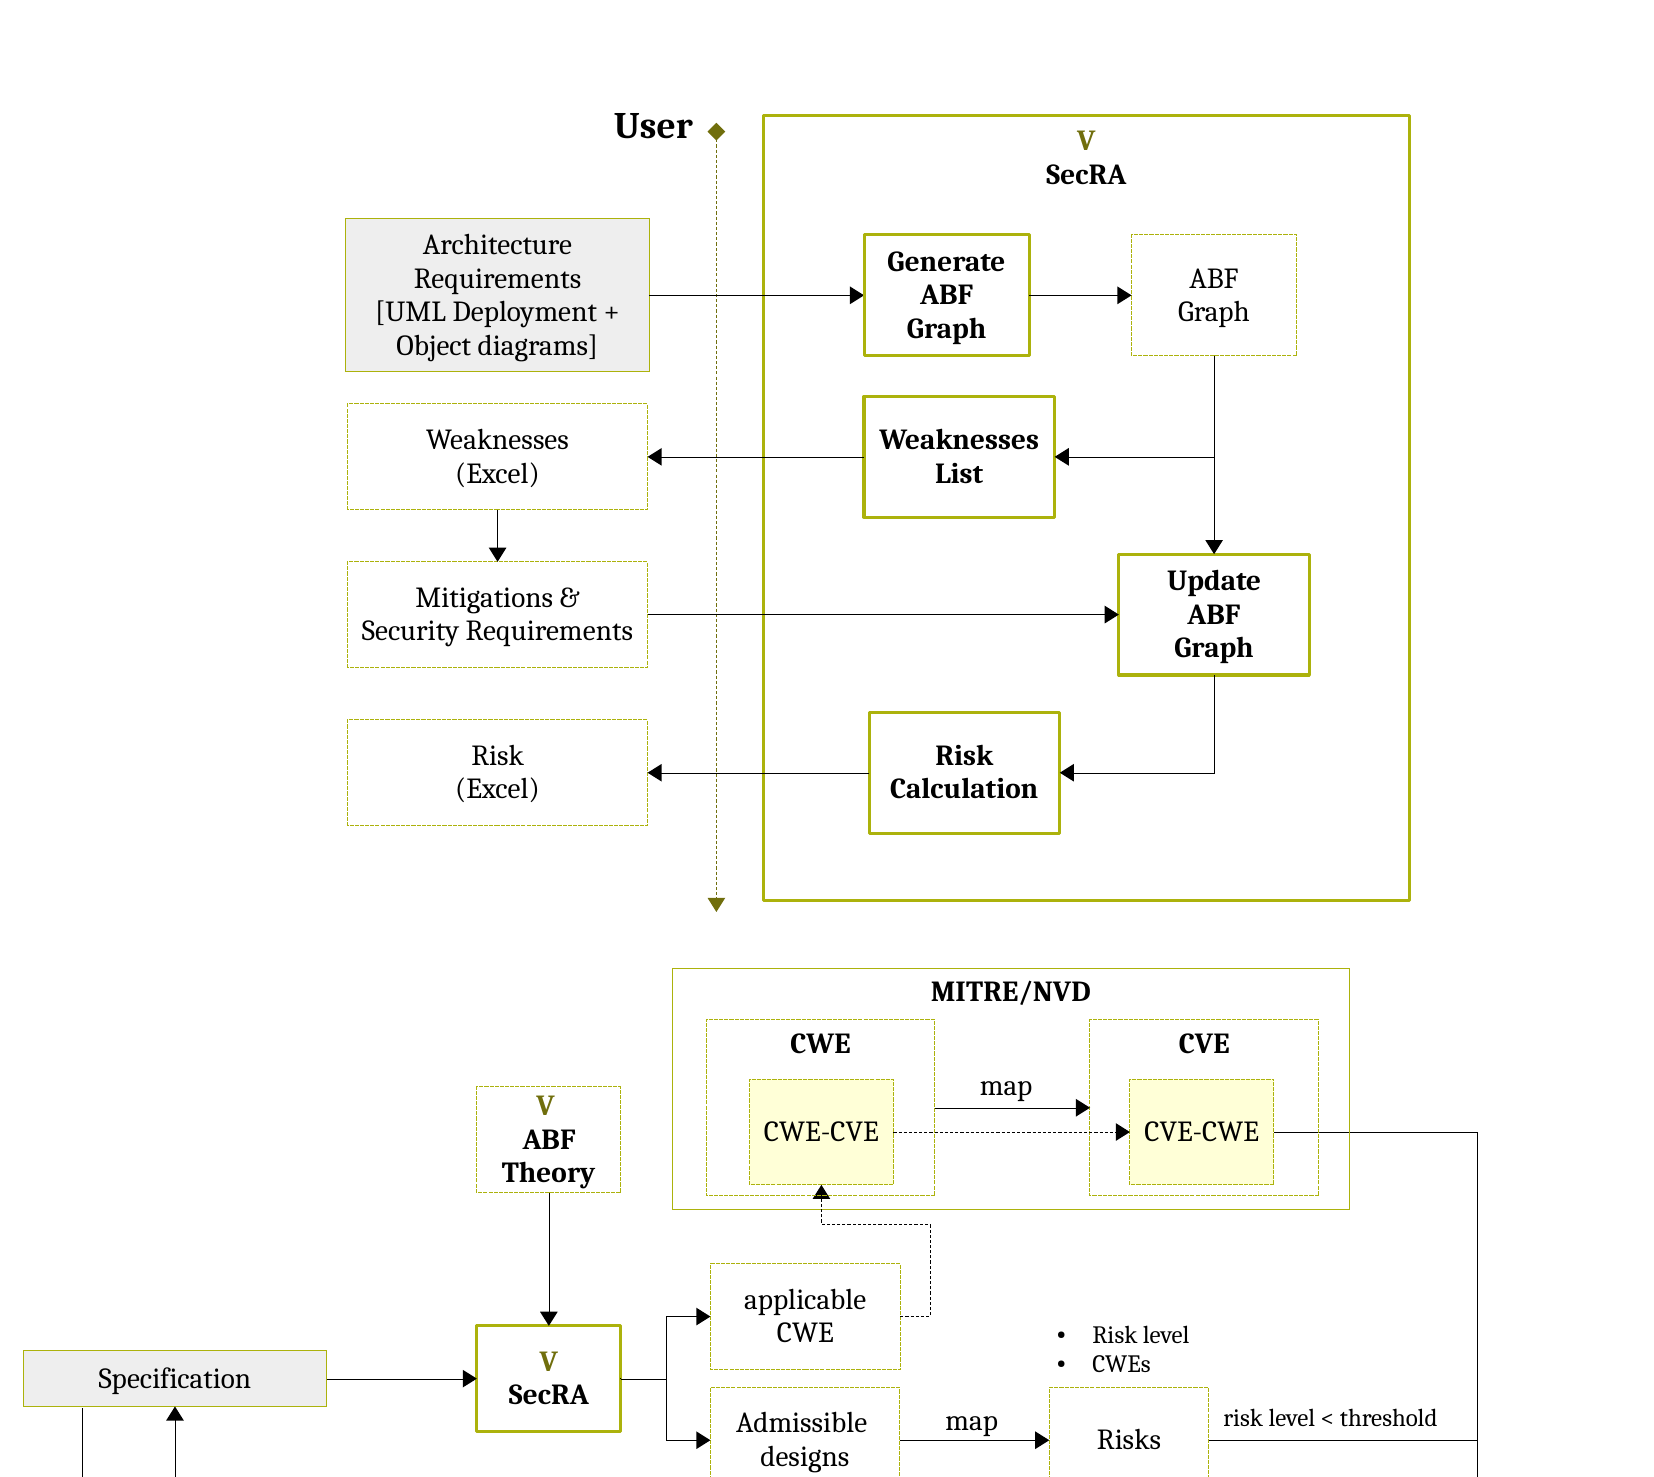

User
V
SecRA
Architecture
Requirements
[UML Deployment +
Object diagrams]
Generate
ABF
Graph
ABF
Graph
Weaknesses
List
Weaknesses
(Excel)
Update
ABF
Graph
Mitigations &
Security Requirements
Risk
Calculation
Risk
(Excel)
MITRE/NVD
CWE
CVE
map
CWE-CVE
CVE-CWE
V
ABF
Theory
applicable
CWE
Risk level
CWEs
V
SecRA
Specification
Admissible
designs
Risks
risk level < threshold
map
risk level > threshold
Vulnerabilities
&
Mitigation
V
Design
Verifier
Design
V
Automated
Test
Generator
Implementation
Metasploit
Residual
risk